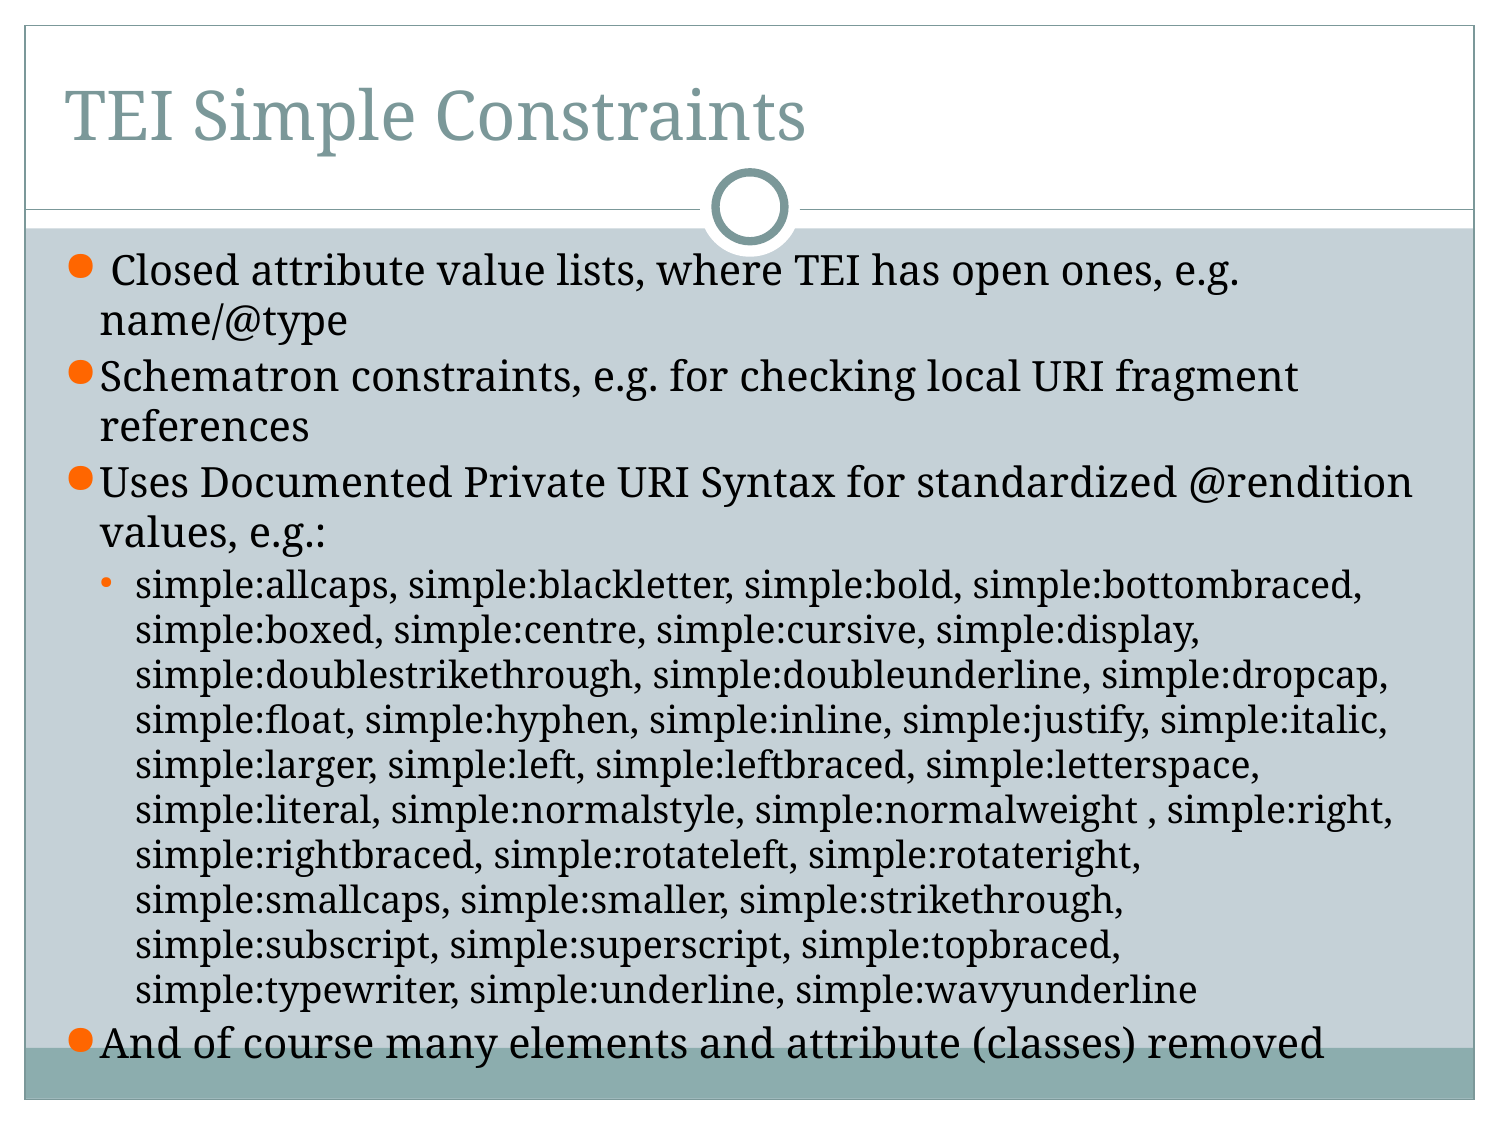

TEI Simple Constraints
 Closed attribute value lists, where TEI has open ones, e.g. name/@type
Schematron constraints, e.g. for checking local URI fragment references
Uses Documented Private URI Syntax for standardized @rendition values, e.g.:
simple:allcaps, simple:blackletter, simple:bold, simple:bottombraced, simple:boxed, simple:centre, simple:cursive, simple:display, simple:doublestrikethrough, simple:doubleunderline, simple:dropcap, simple:float, simple:hyphen, simple:inline, simple:justify, simple:italic, simple:larger, simple:left, simple:leftbraced, simple:letterspace, simple:literal, simple:normalstyle, simple:normalweight , simple:right, simple:rightbraced, simple:rotateleft, simple:rotateright, simple:smallcaps, simple:smaller, simple:strikethrough, simple:subscript, simple:superscript, simple:topbraced, simple:typewriter, simple:underline, simple:wavyunderline
And of course many elements and attribute (classes) removed